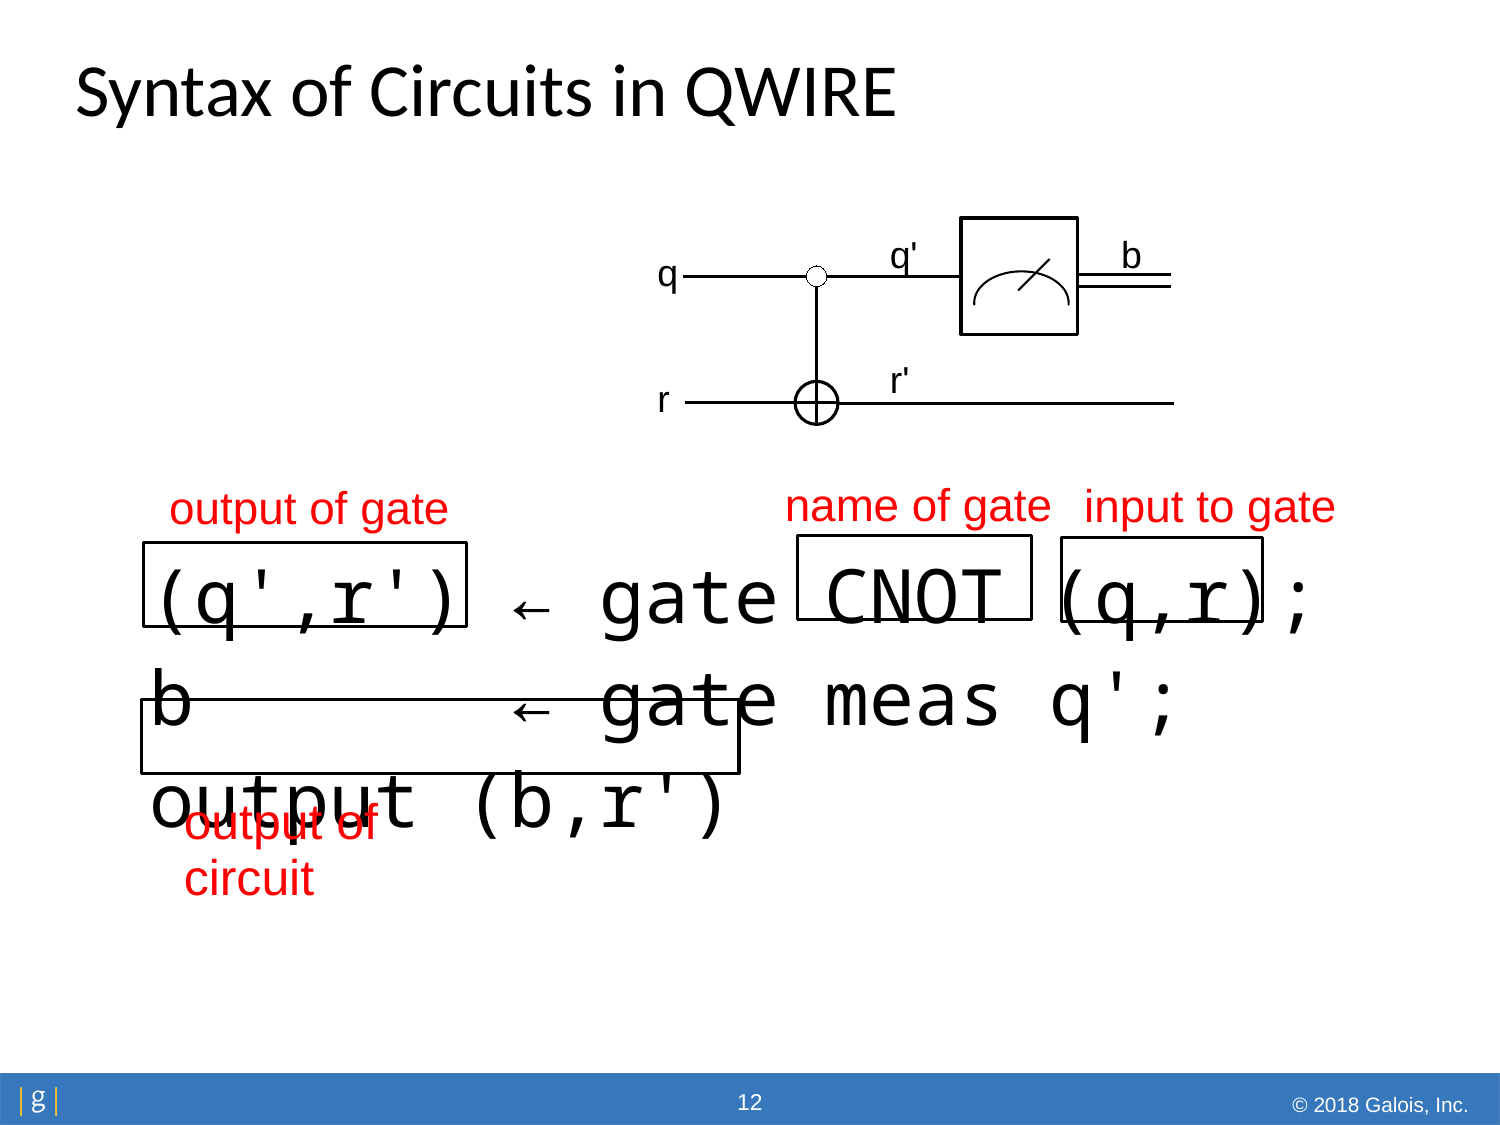

# Syntax of Circuits in QWIRE
q'
b
q
r'
r
name of gate
input to gate
output of gate
(q',r') ← gate CNOT (q,r);
b ← gate meas q';
output (b,r')
output of circuit